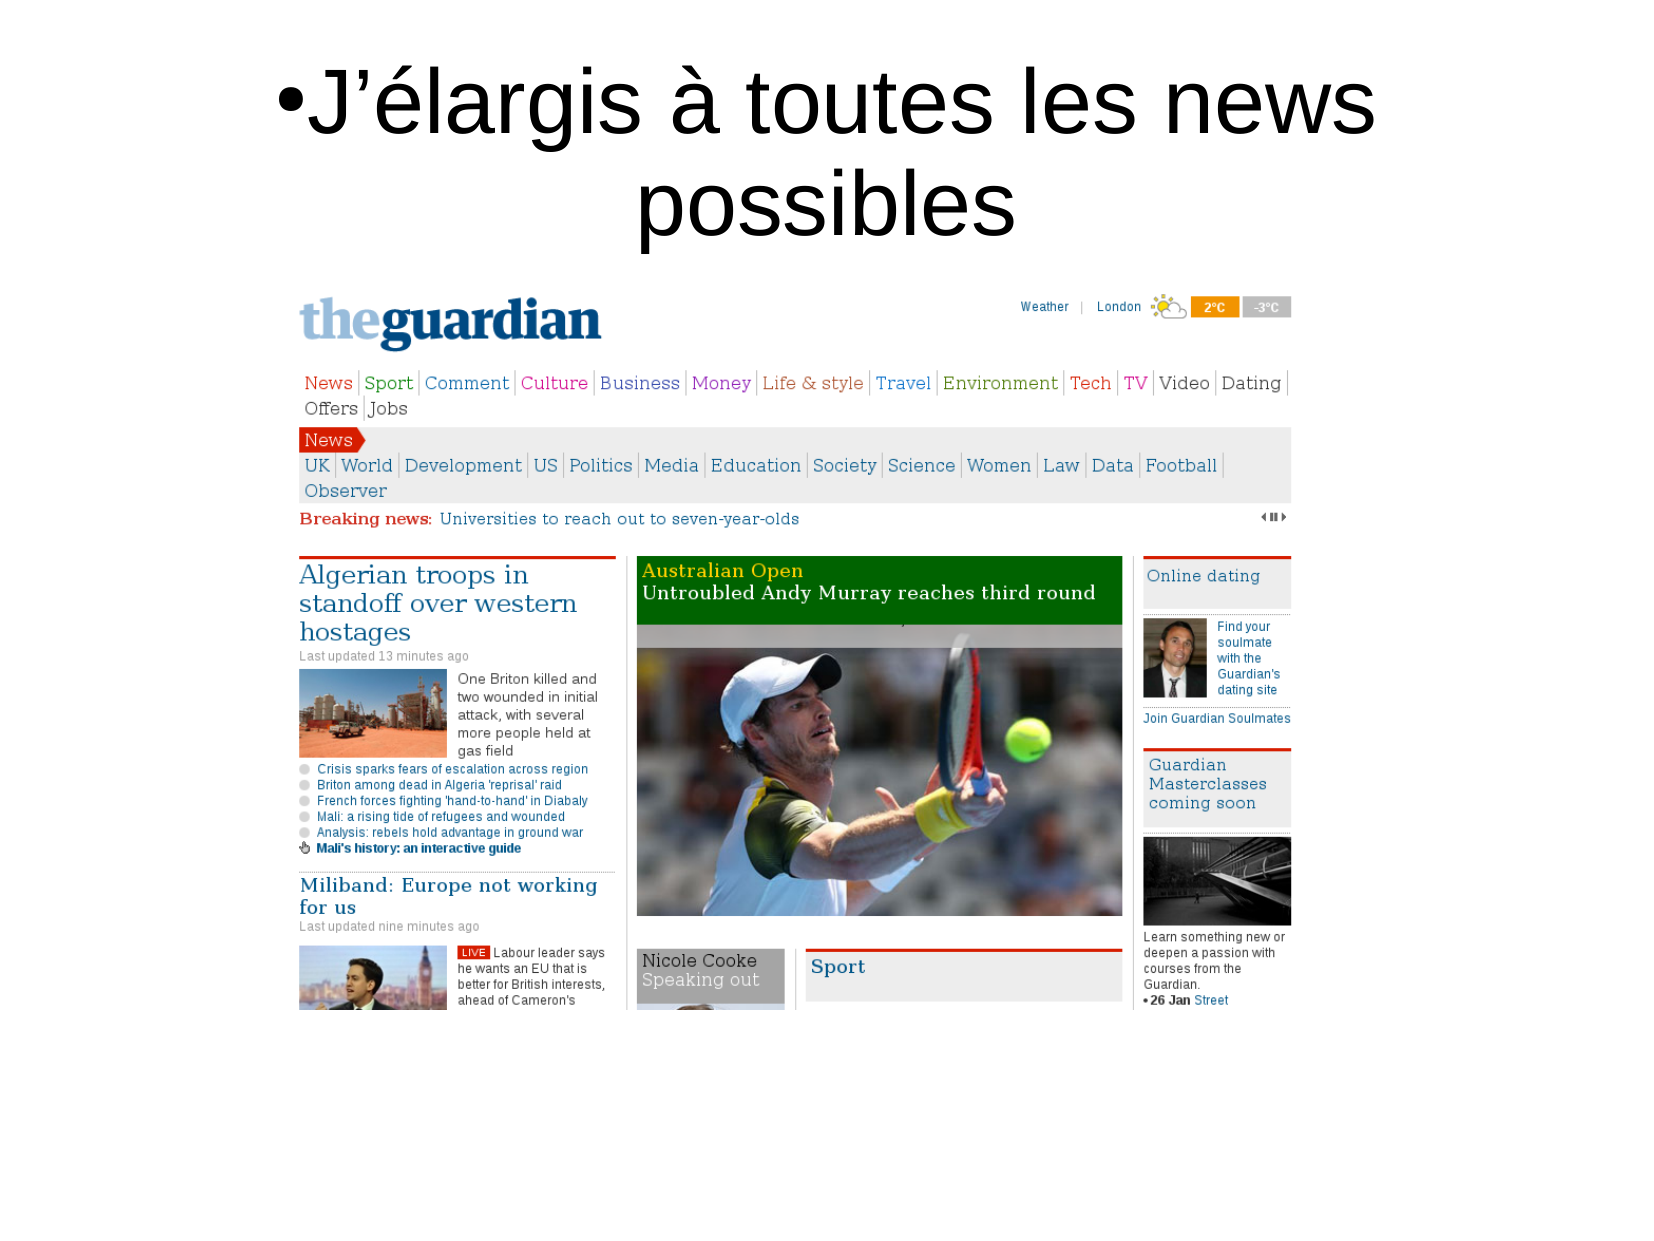

# J’élargis à toutes les news possibles